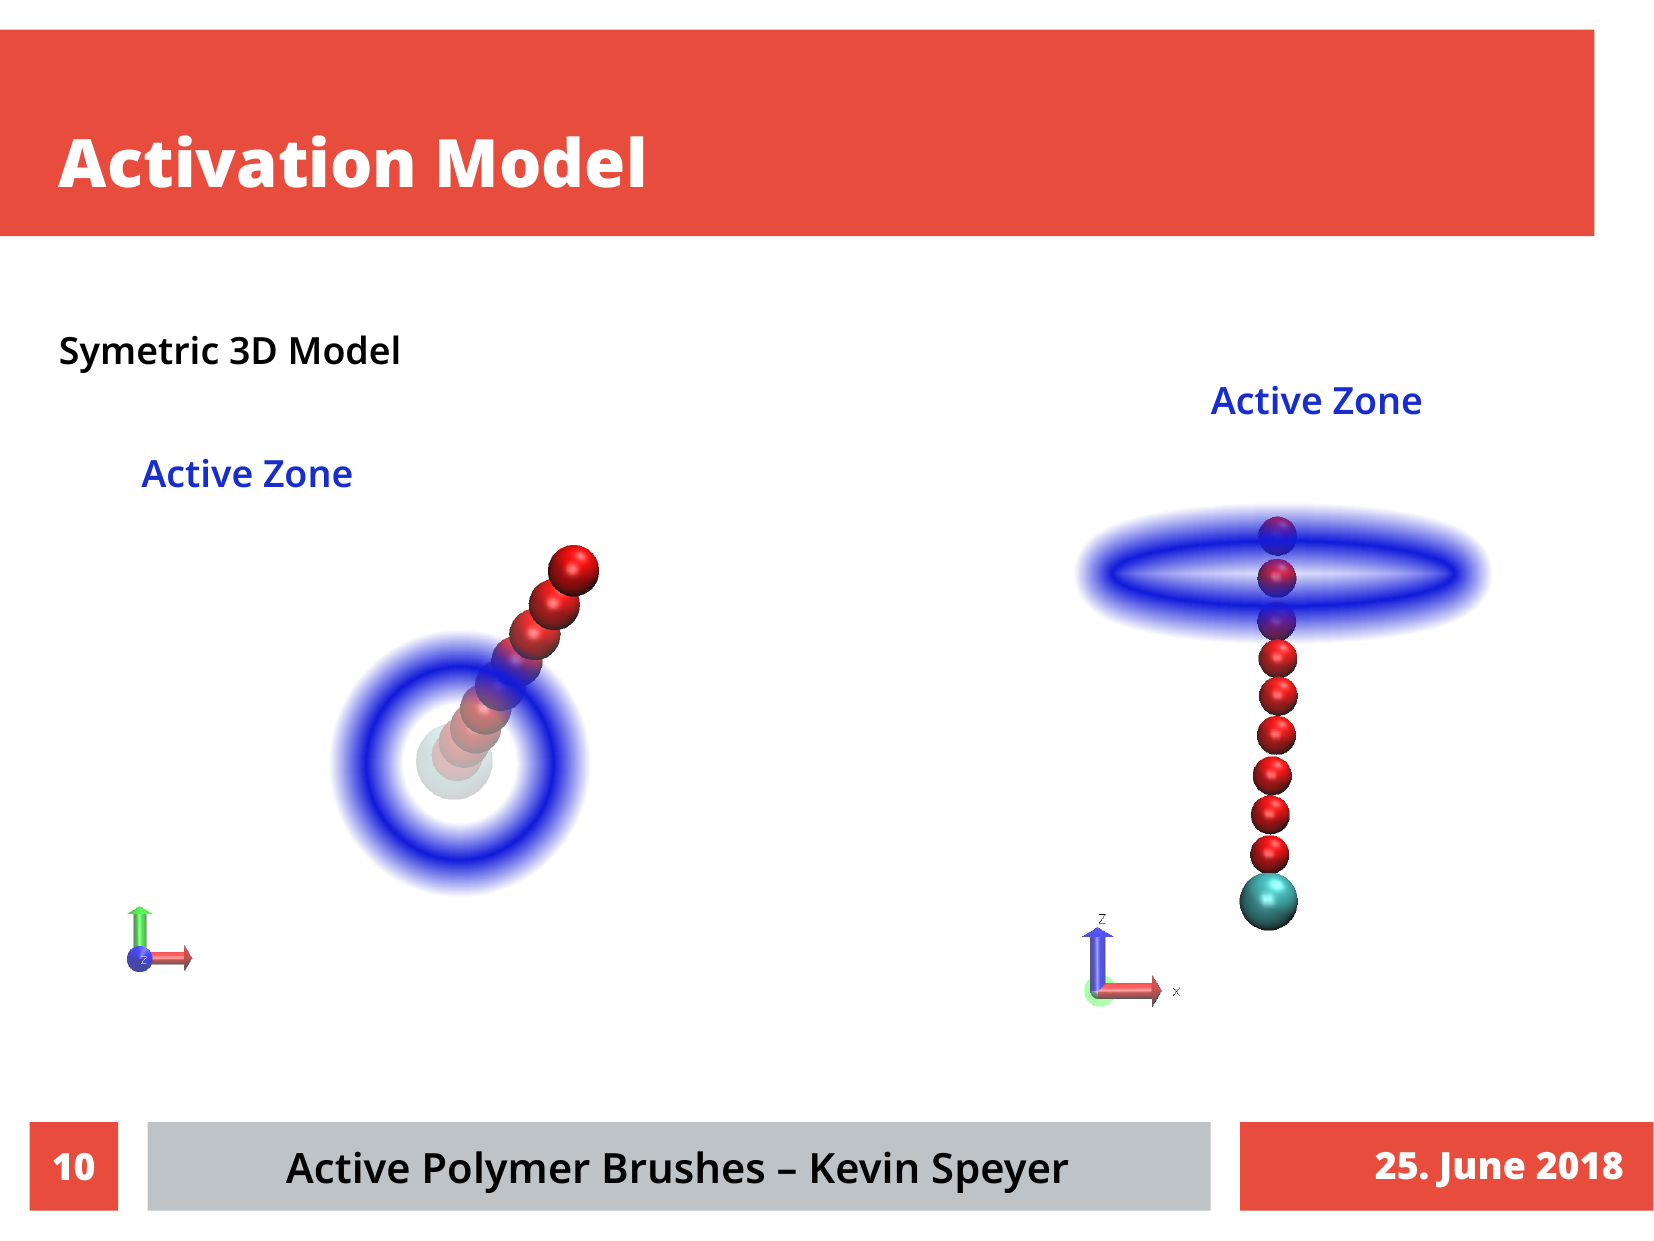

# Activation Model
Symetric 3D Model
Active Zone
Active Zone
10
25. June 2018
Active Polymer Brushes – Kevin Speyer